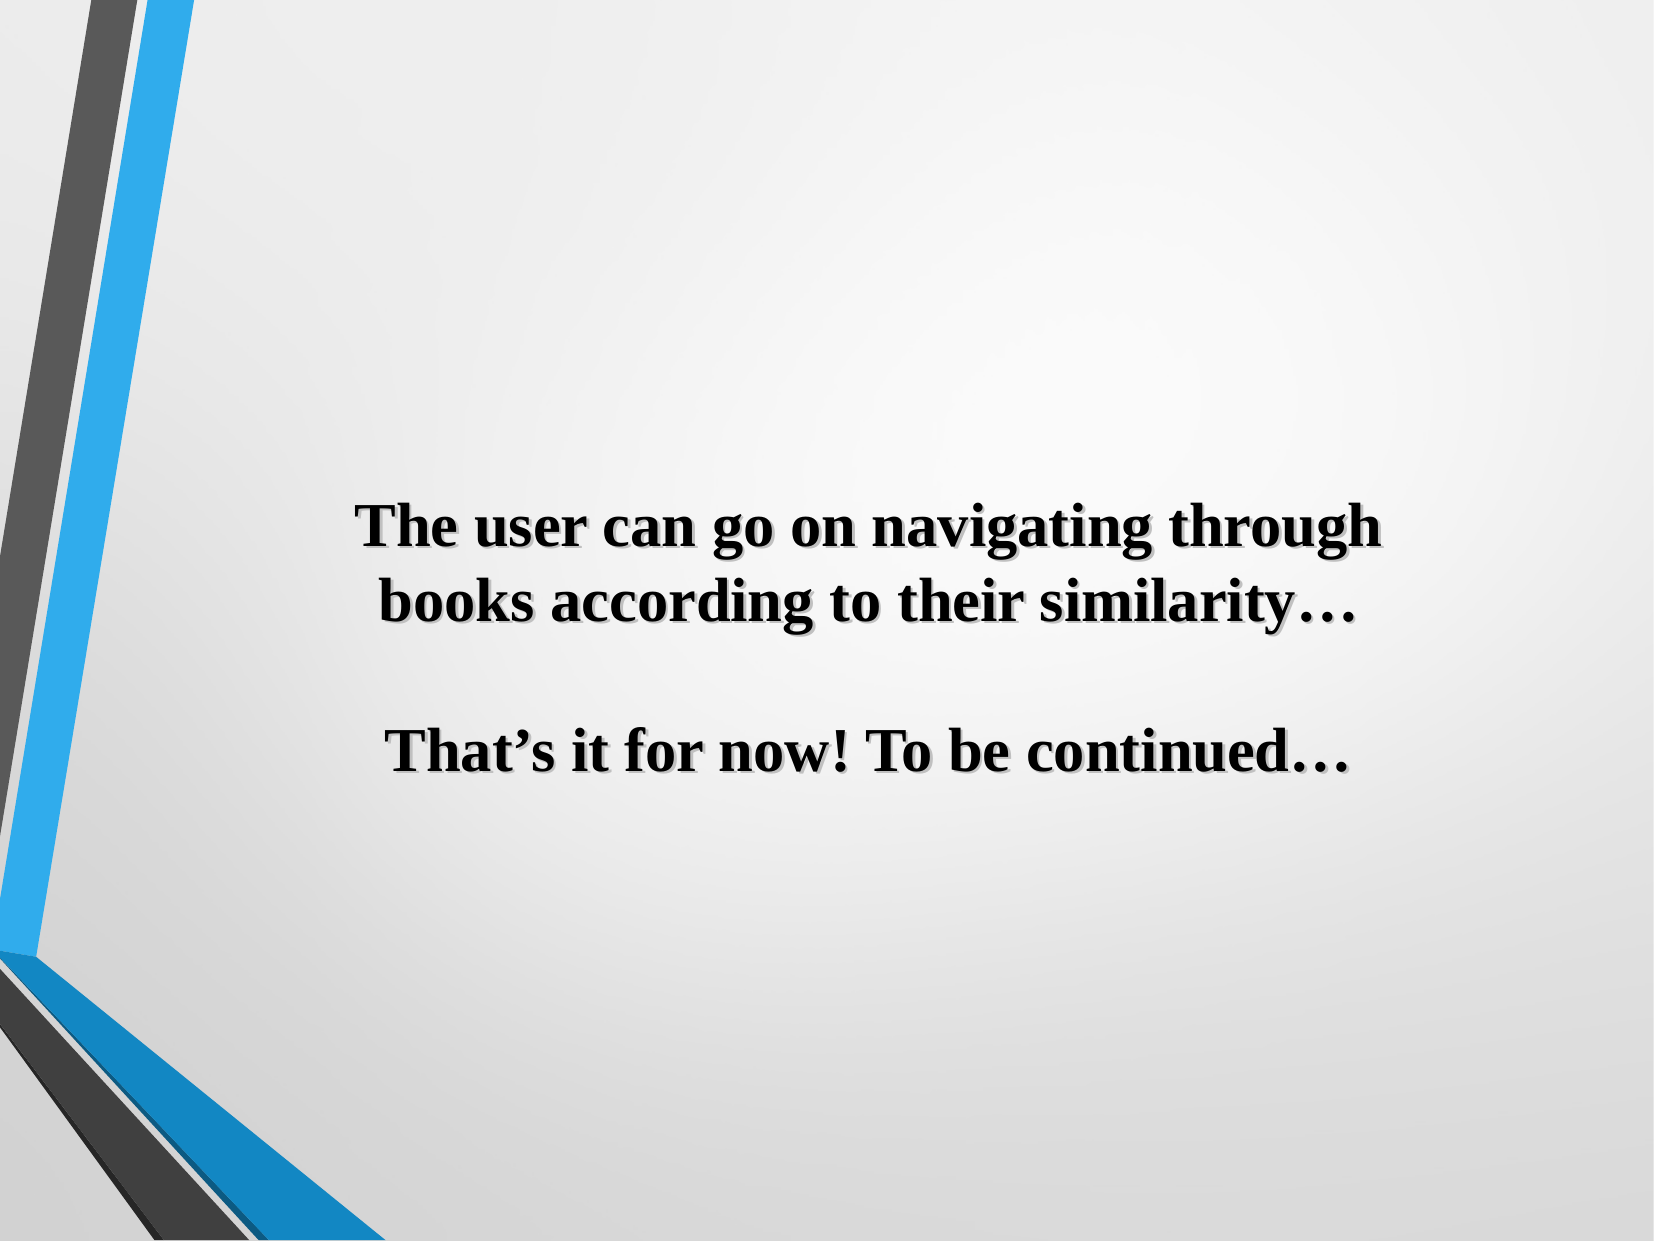

The user can go on navigating through books according to their similarity…
That’s it for now! To be continued…